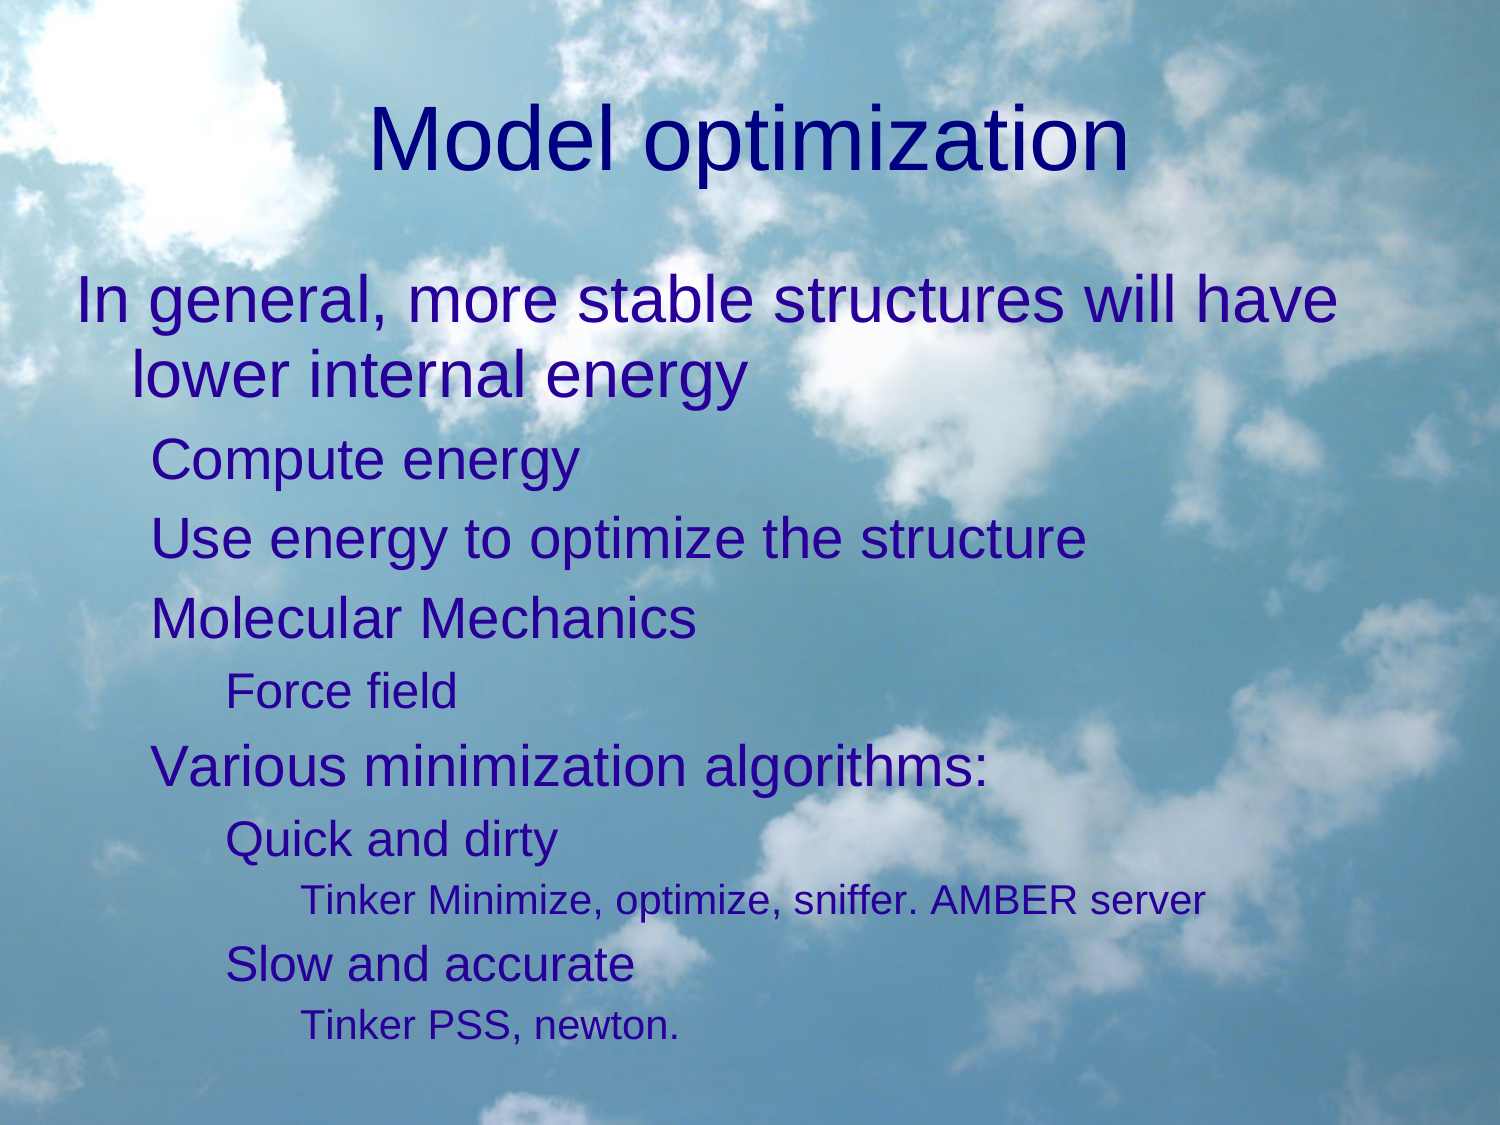

# Model optimization
In general, more stable structures will have lower internal energy
Compute energy
Use energy to optimize the structure
Molecular Mechanics
Force field
Various minimization algorithms:
Quick and dirty
Tinker Minimize, optimize, sniffer. AMBER server
Slow and accurate
Tinker PSS, newton.